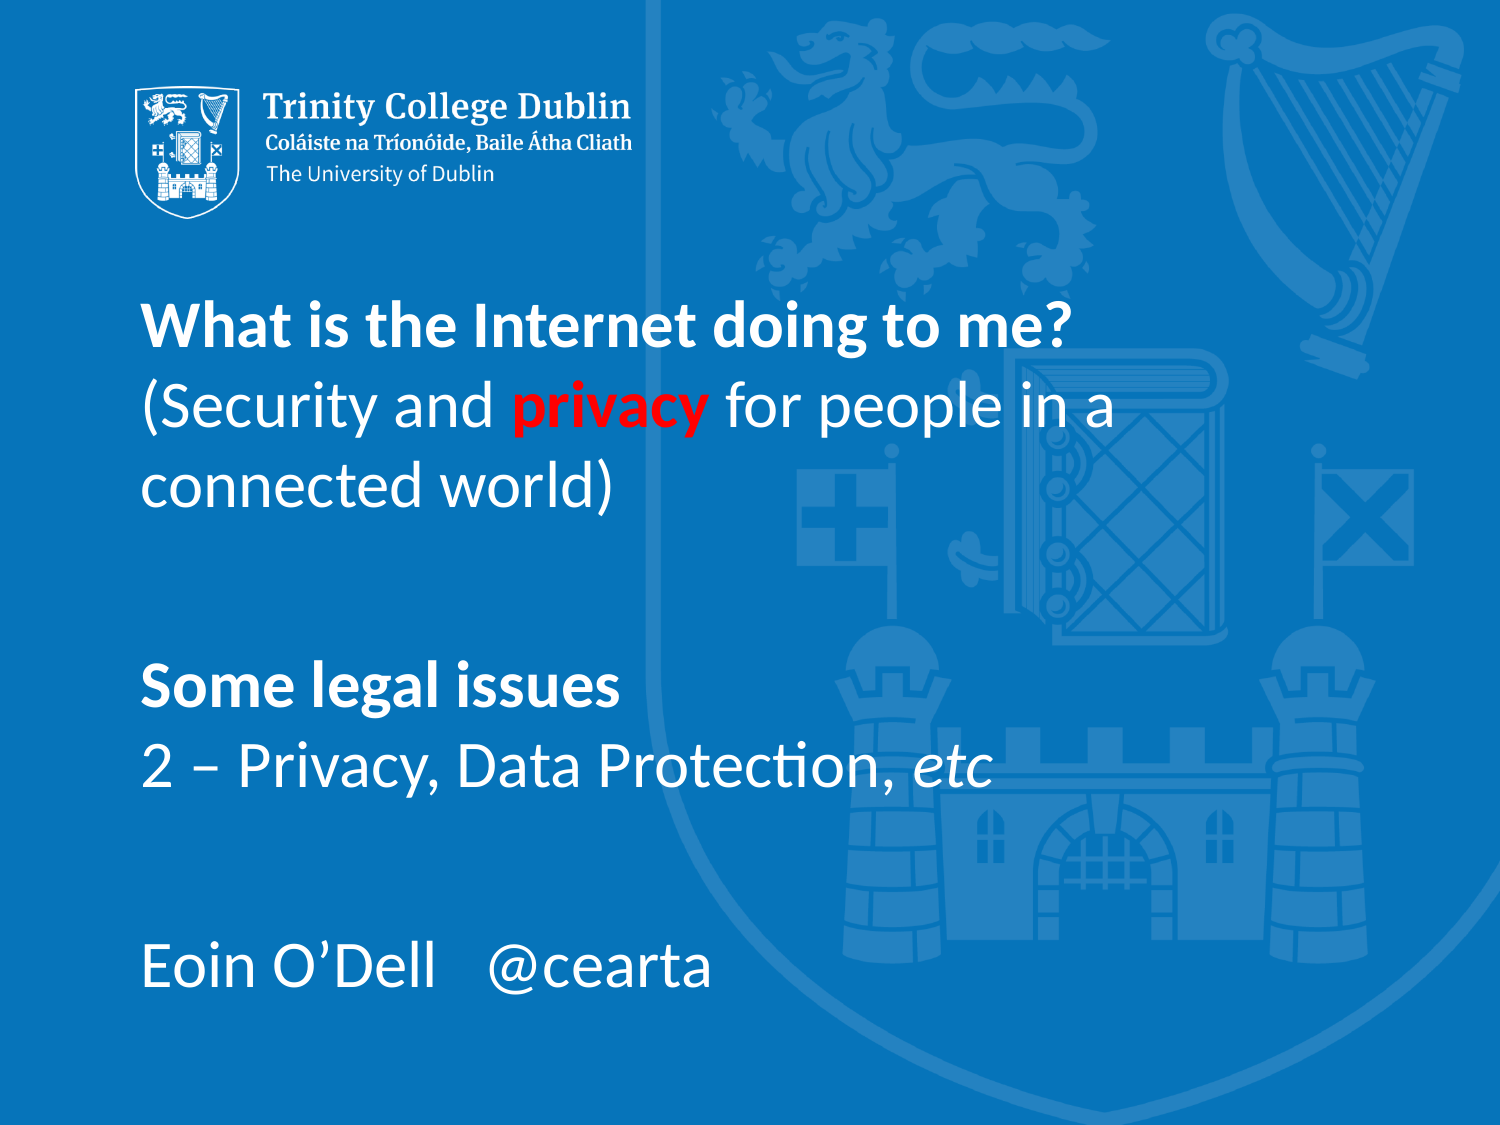

What is the Internet doing to me?
(Security and privacy for people in a connected world)
Some legal issues
2 – Privacy, Data Protection, etc
Eoin O’Dell @cearta